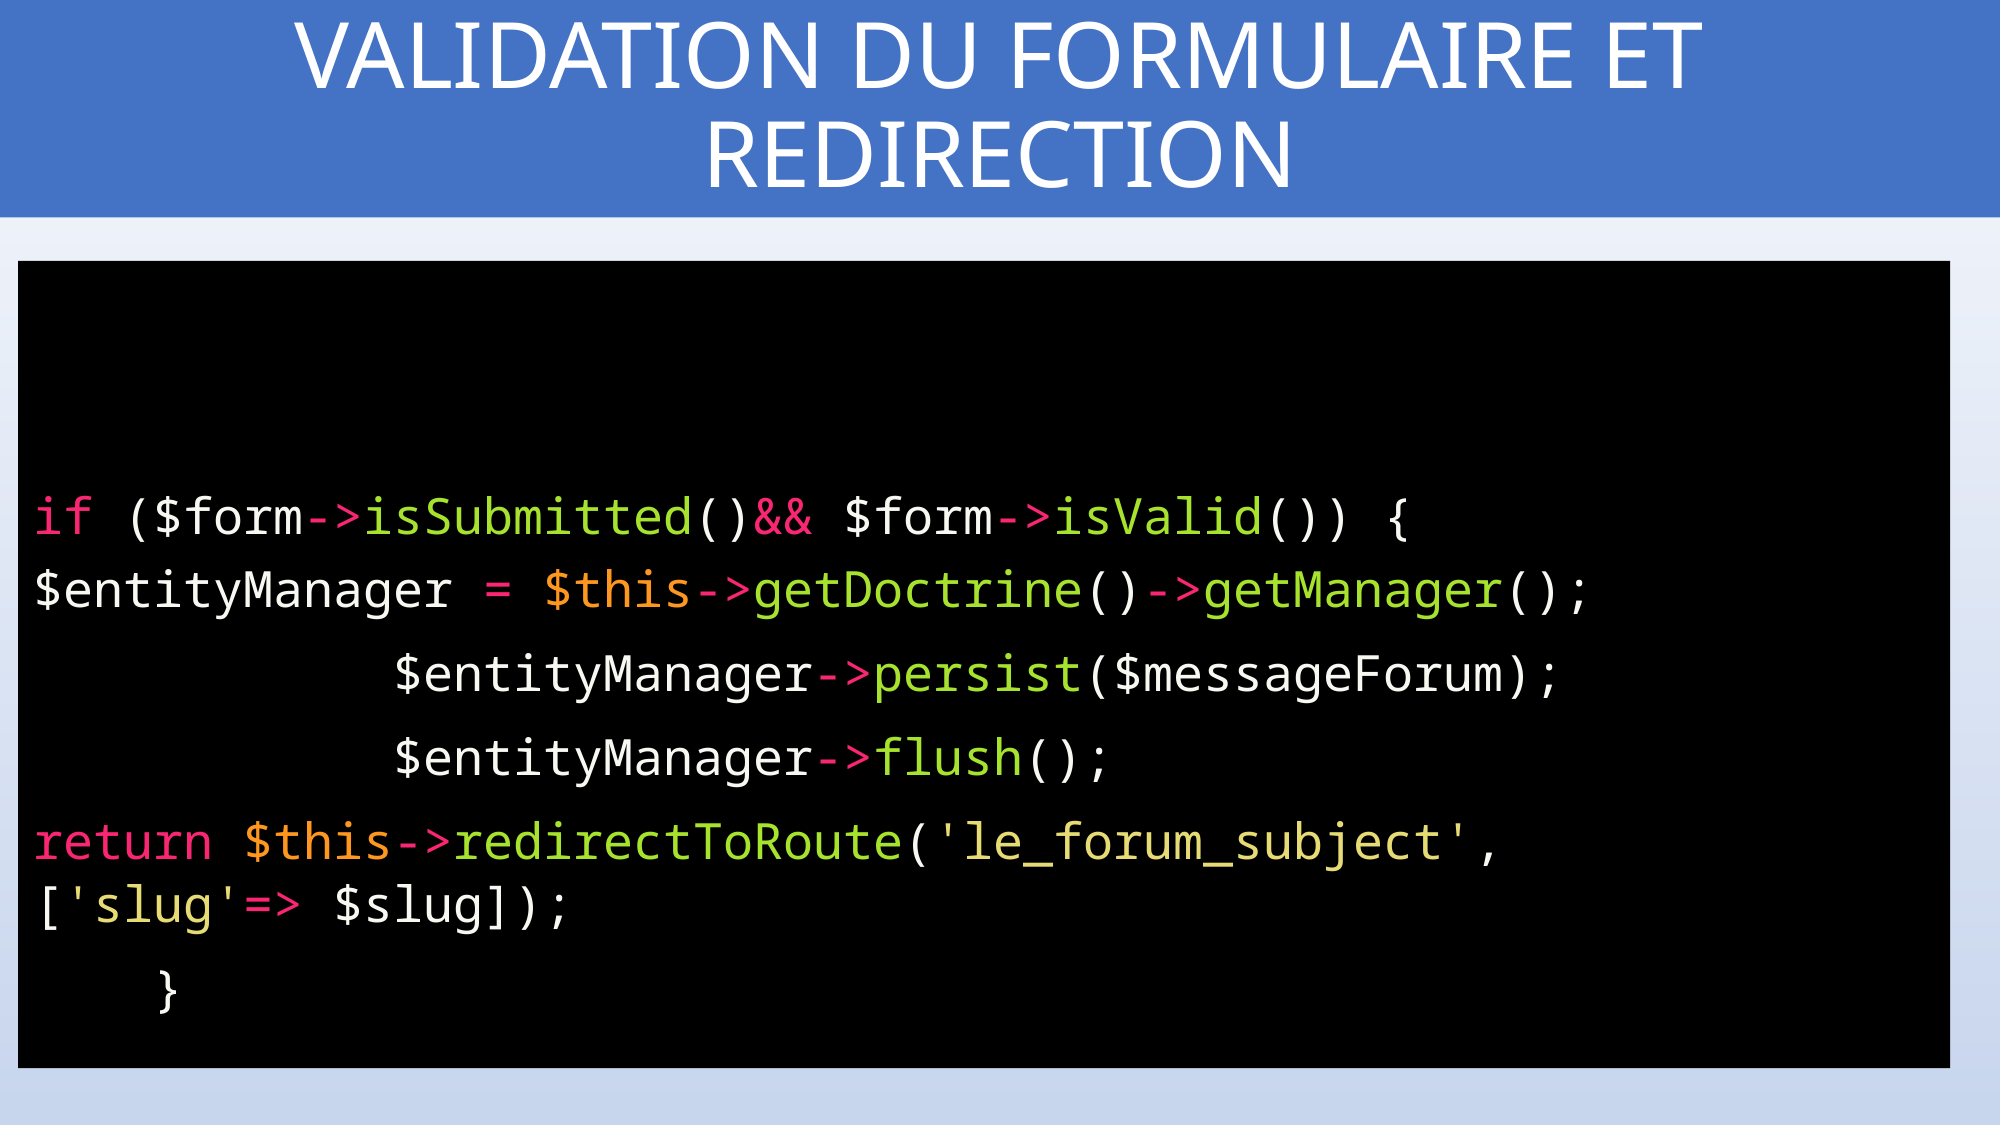

# VALIDATION DU FORMULAIRE ET REDIRECTION
if ($form->isSubmitted()&& $form->isValid()) {
$entityManager = $this->getDoctrine()->getManager();
            $entityManager->persist($messageForum);
            $entityManager->flush();
return $this->redirectToRoute('le_forum_subject',['slug'=> $slug]);
    }